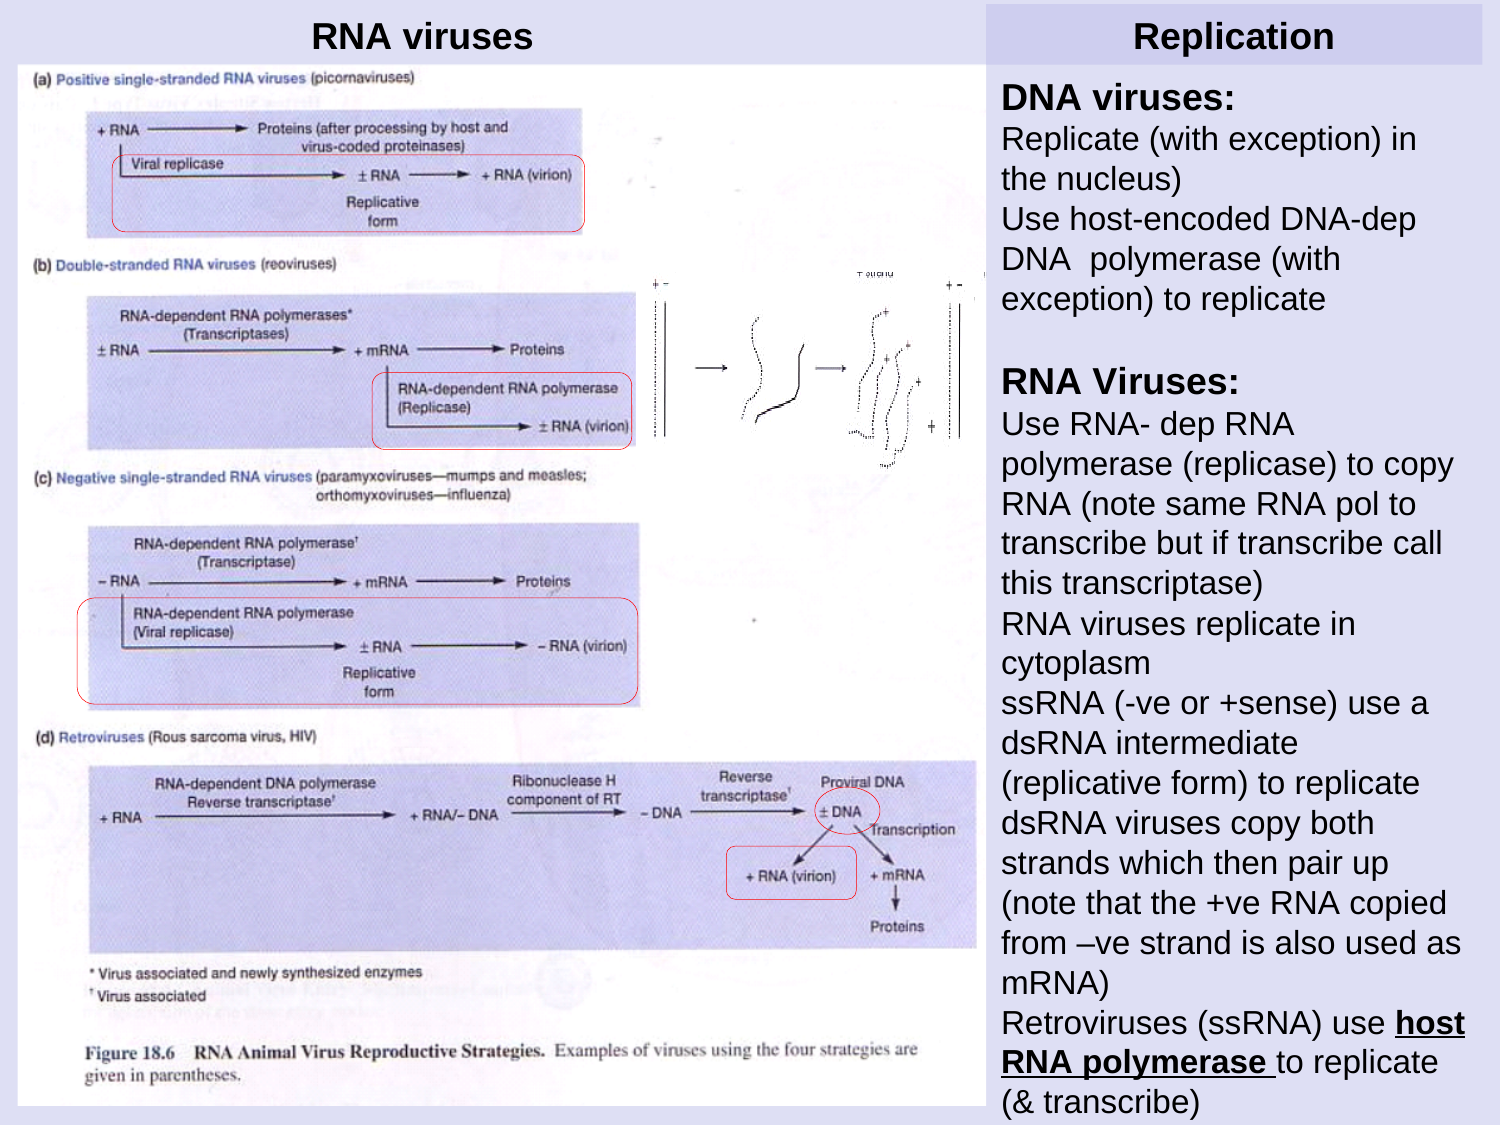

RNA viruses
Replication
DNA viruses:
Replicate (with exception) in the nucleus)
Use host-encoded DNA-dep DNA polymerase (with exception) to replicate
RNA Viruses:
Use RNA- dep RNA polymerase (replicase) to copy RNA (note same RNA pol to transcribe but if transcribe call this transcriptase)
RNA viruses replicate in cytoplasm
ssRNA (-ve or +sense) use a dsRNA intermediate (replicative form) to replicate
dsRNA viruses copy both strands which then pair up
(note that the +ve RNA copied from –ve strand is also used as mRNA)
Retroviruses (ssRNA) use host RNA polymerase to replicate (& transcribe)